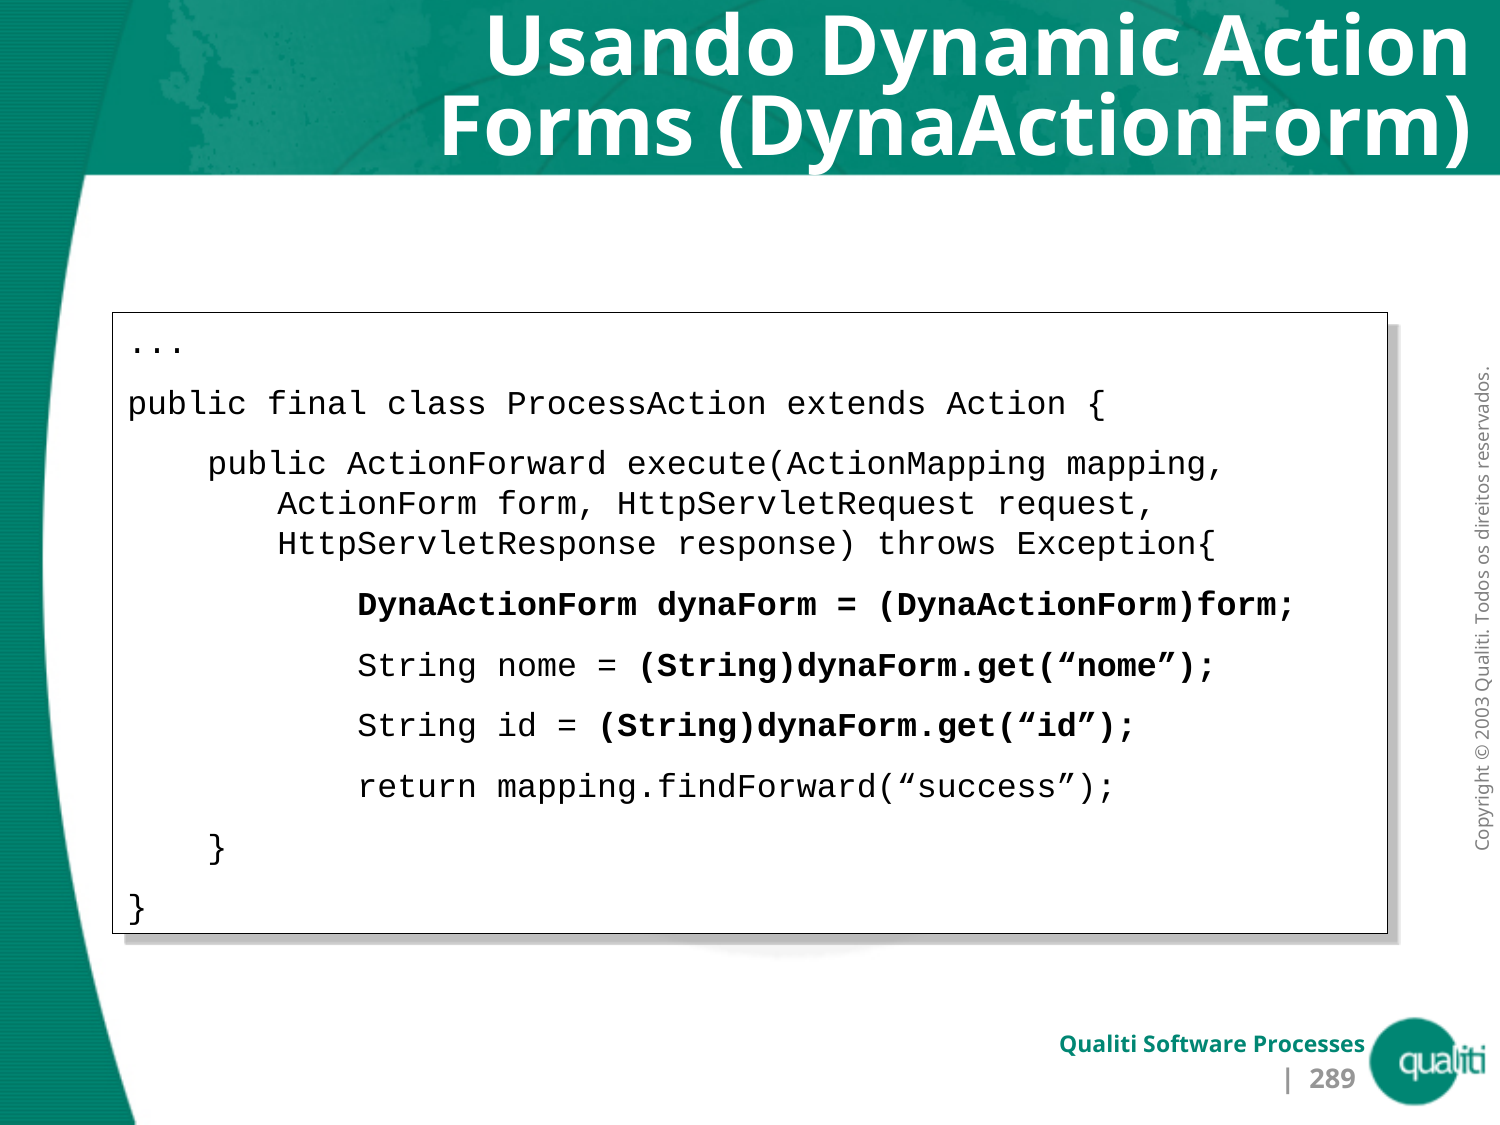

# Usando Dynamic Action Forms (DynaActionForm)‏
...
public final class ProcessAction extends Action {
 public ActionForward execute(ActionMapping mapping, 		ActionForm form, HttpServletRequest request, 		HttpServletResponse response) throws Exception{
	 DynaActionForm dynaForm = (DynaActionForm)form;
	 String nome = (String)dynaForm.get(“nome”);
	 String id = (String)dynaForm.get(“id”);
	 return mapping.findForward(“success”);
 }
}